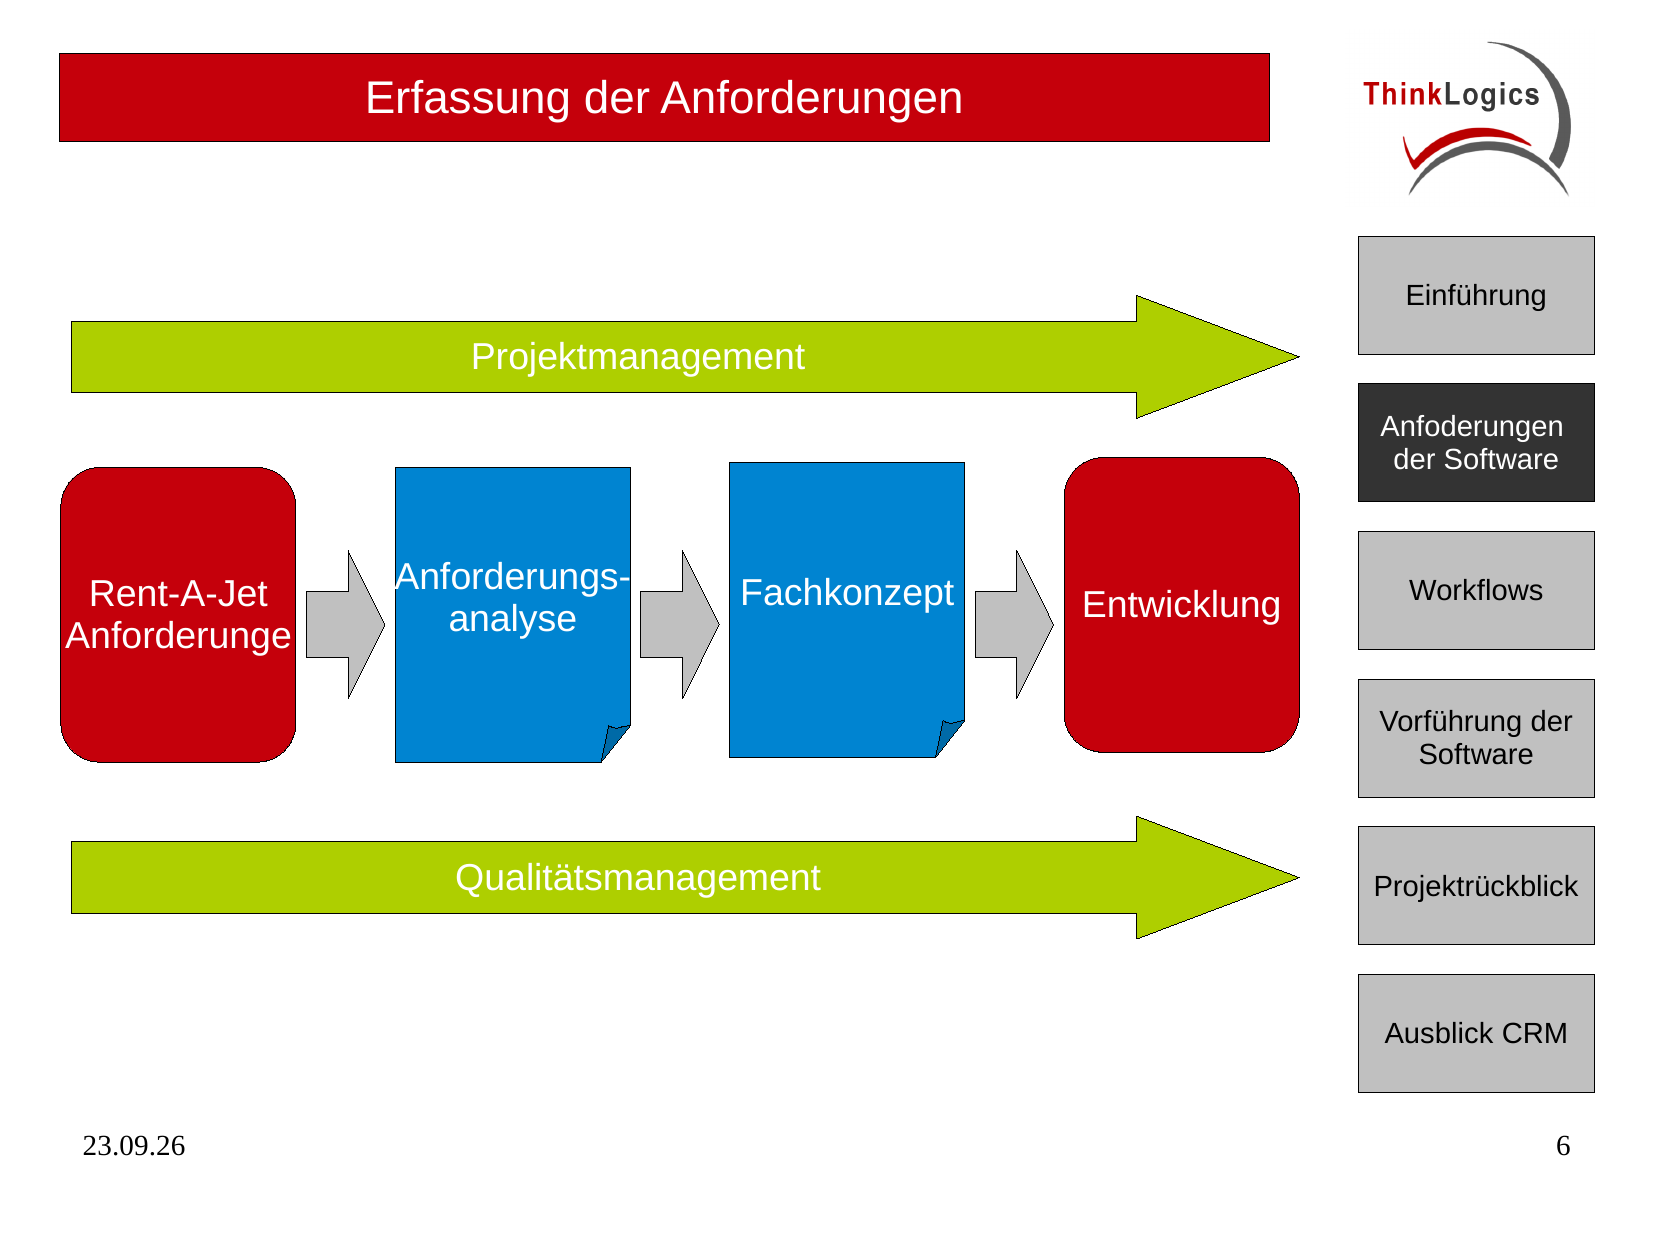

Erfassung der Anforderungen
Einführung
Projektmanagement
Anfoderungen
der Software
Entwicklung
Fachkonzept
Rent-A-Jet
Anforderunge
Anforderungs-
analyse
Workflows
Vorführung der
Software
Qualitätsmanagement
Projektrückblick
Ausblick CRM
6